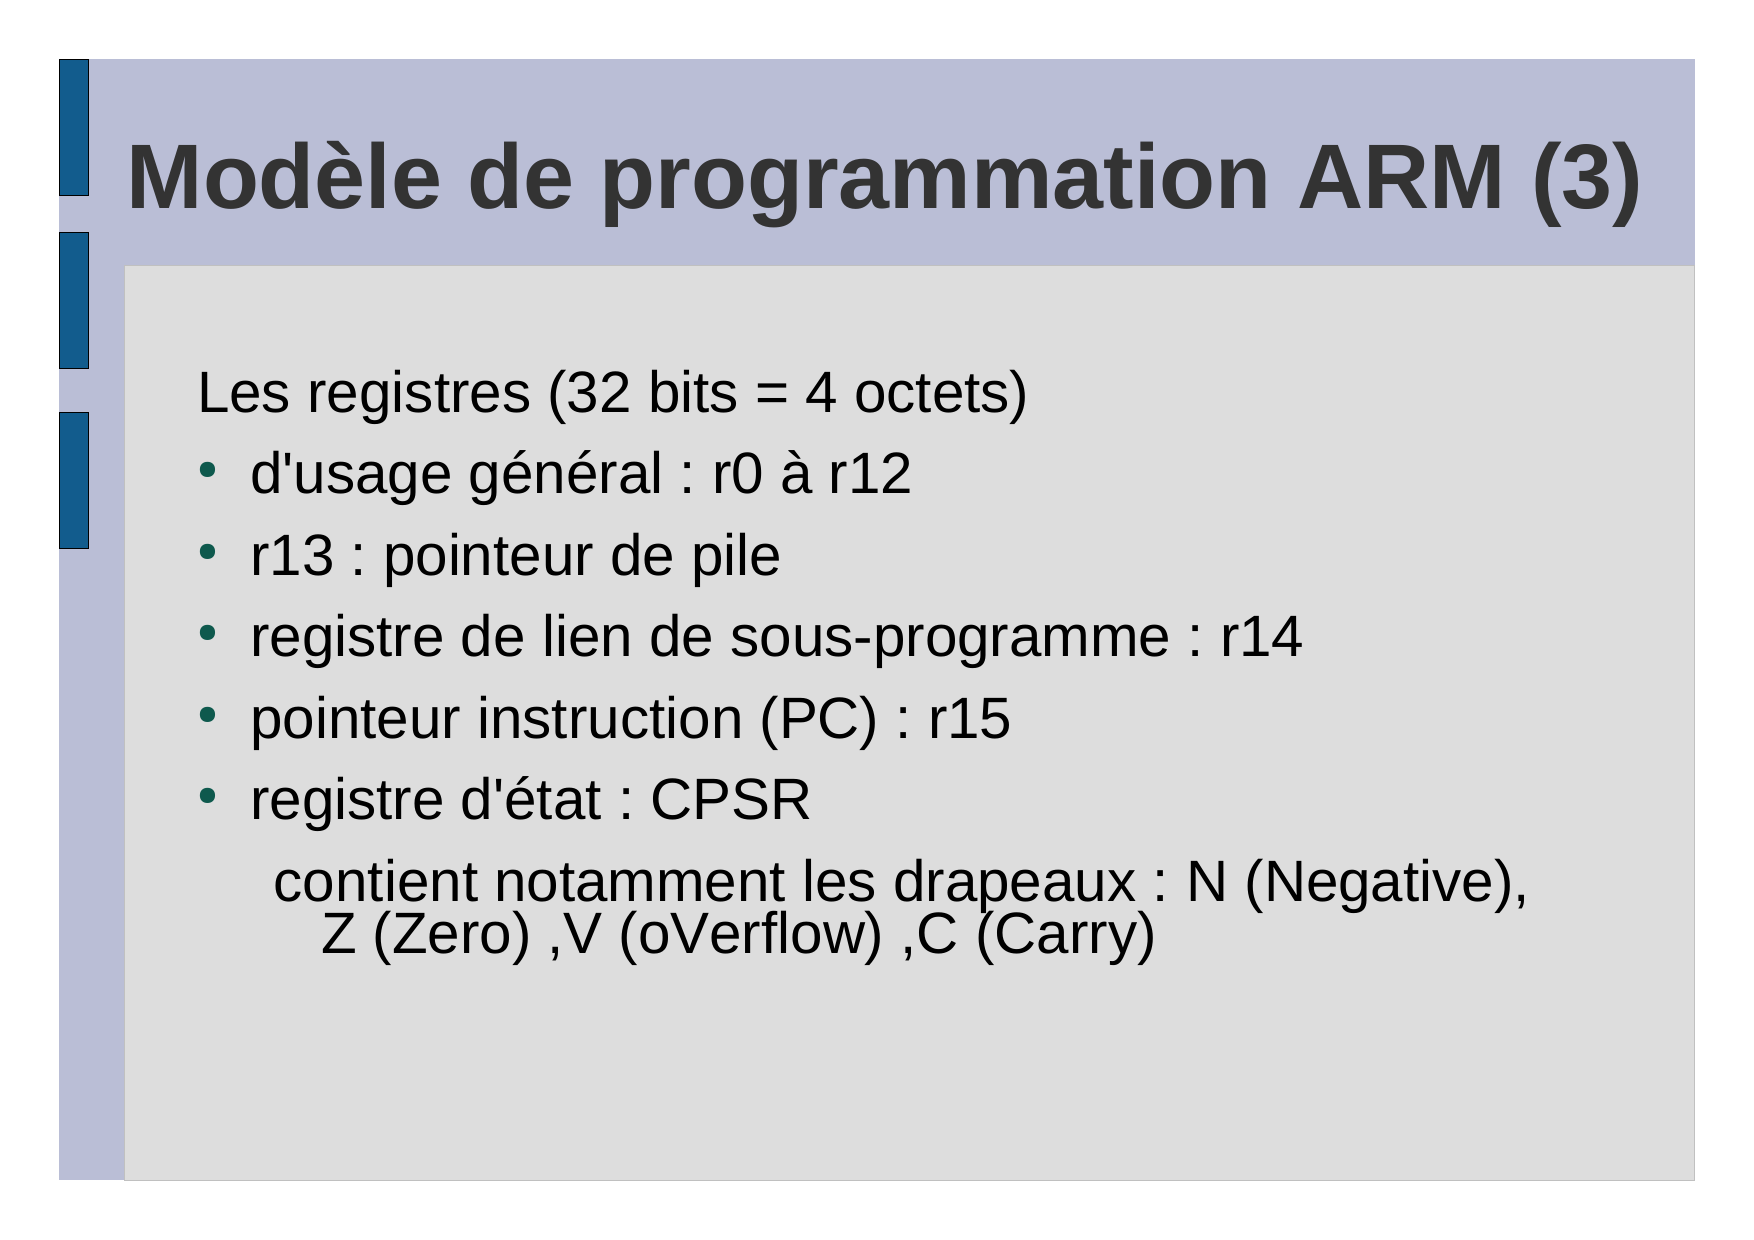

# Modèle de programmation ARM (3)
Les registres (32 bits = 4 octets)
d'usage général : r0 à r12
r13 : pointeur de pile
registre de lien de sous-programme : r14
pointeur instruction (PC) : r15
registre d'état : CPSR
contient notamment les drapeaux : N (Negative), Z (Zero) ,V (oVerflow) ,C (Carry)